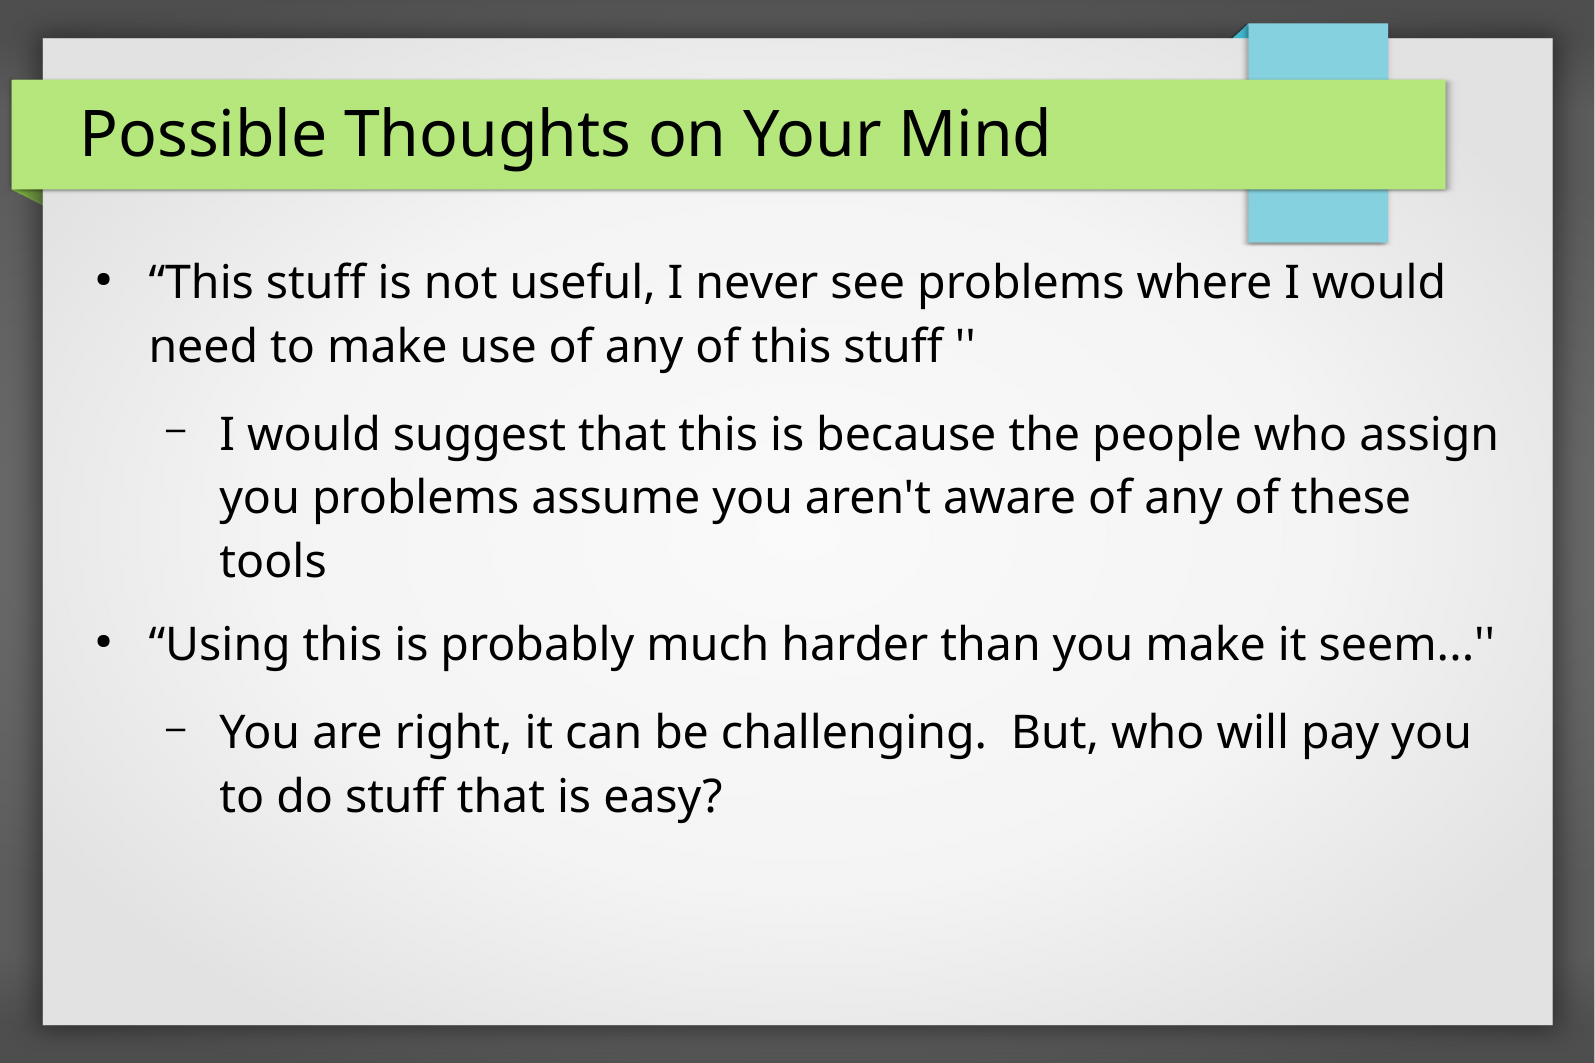

# Possible Thoughts on Your Mind
“This stuff is not useful, I never see problems where I would need to make use of any of this stuff ''
I would suggest that this is because the people who assign you problems assume you aren't aware of any of these tools
“Using this is probably much harder than you make it seem...''
You are right, it can be challenging. But, who will pay you to do stuff that is easy?